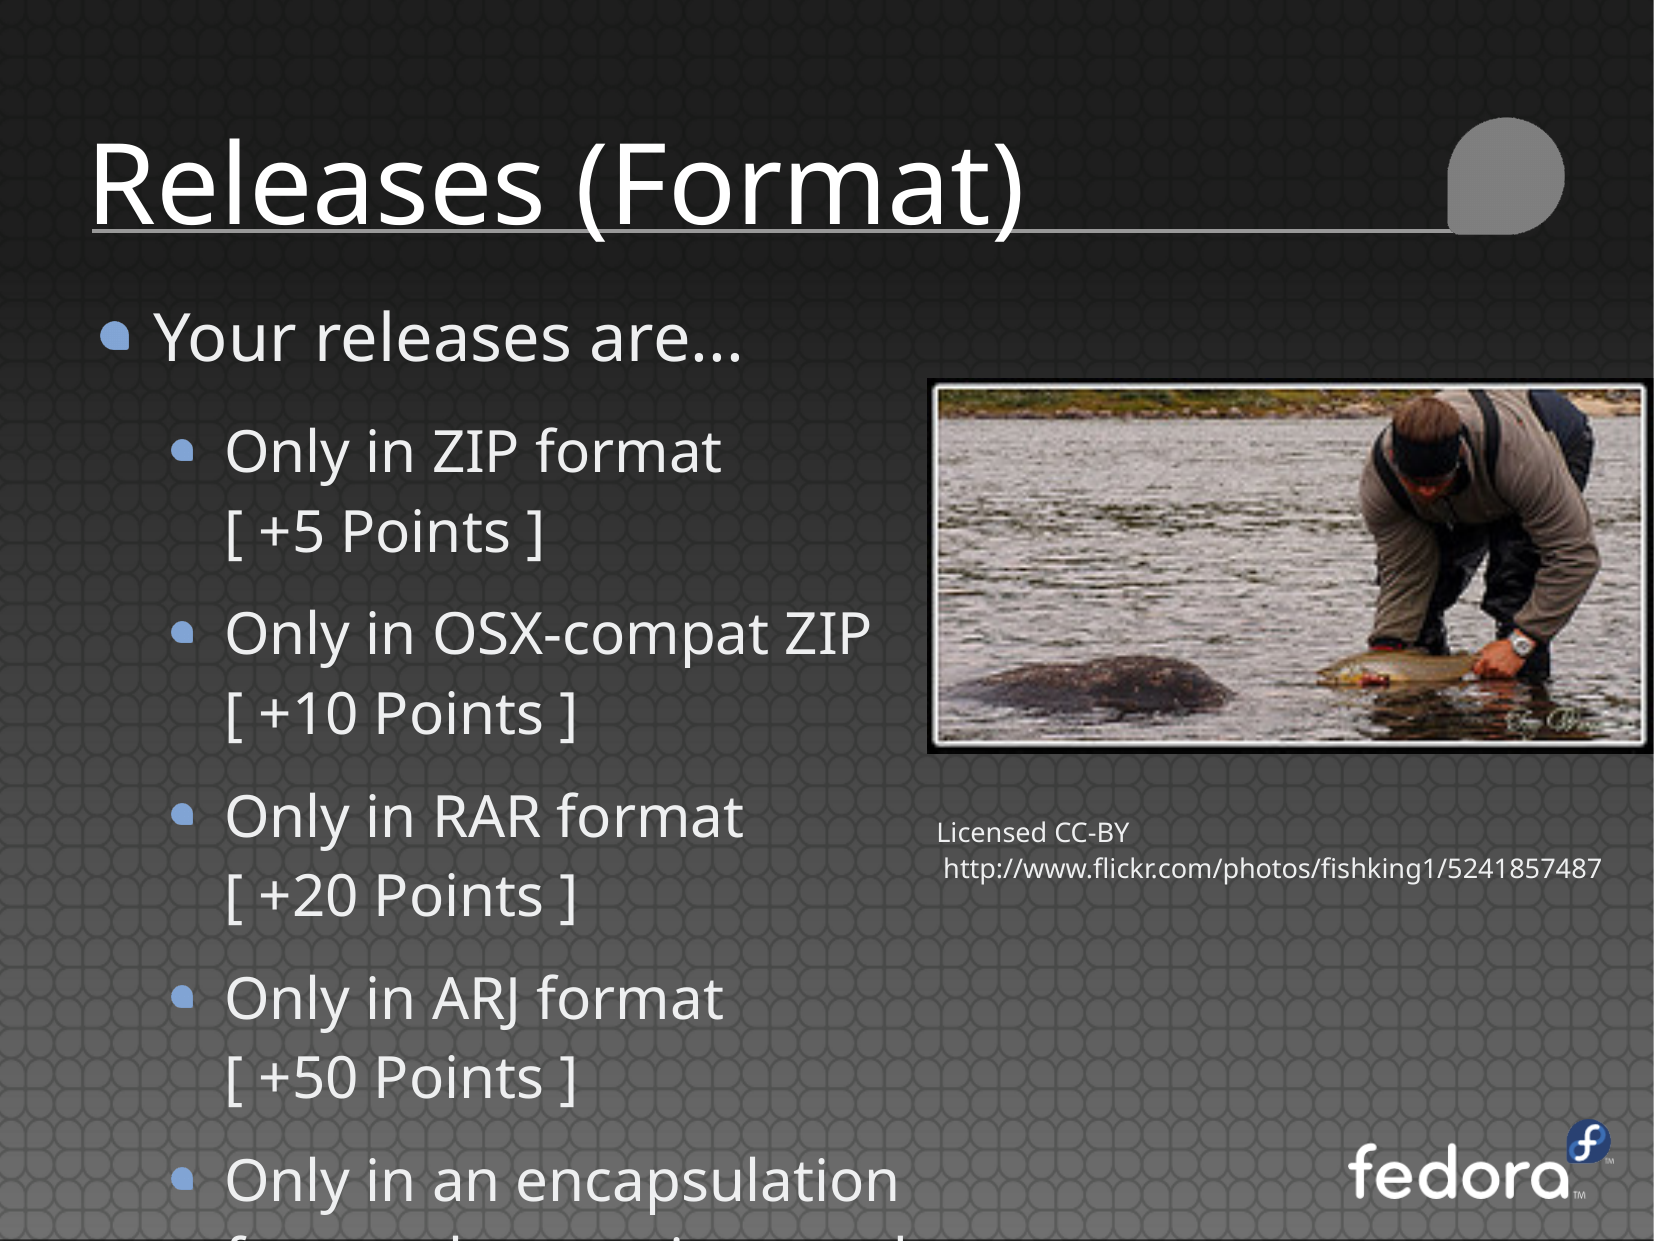

# Releases (Format)
Your releases are...
Only in ZIP format
[ +5 Points ]
Only in OSX-compat ZIP
[ +10 Points ]
Only in RAR format
[ +20 Points ]
Only in ARJ format
[ +50 Points ]
Only in an encapsulation format that you invented
[ +100 Points ]
Licensed CC-BY
 http://www.flickr.com/photos/fishking1/5241857487